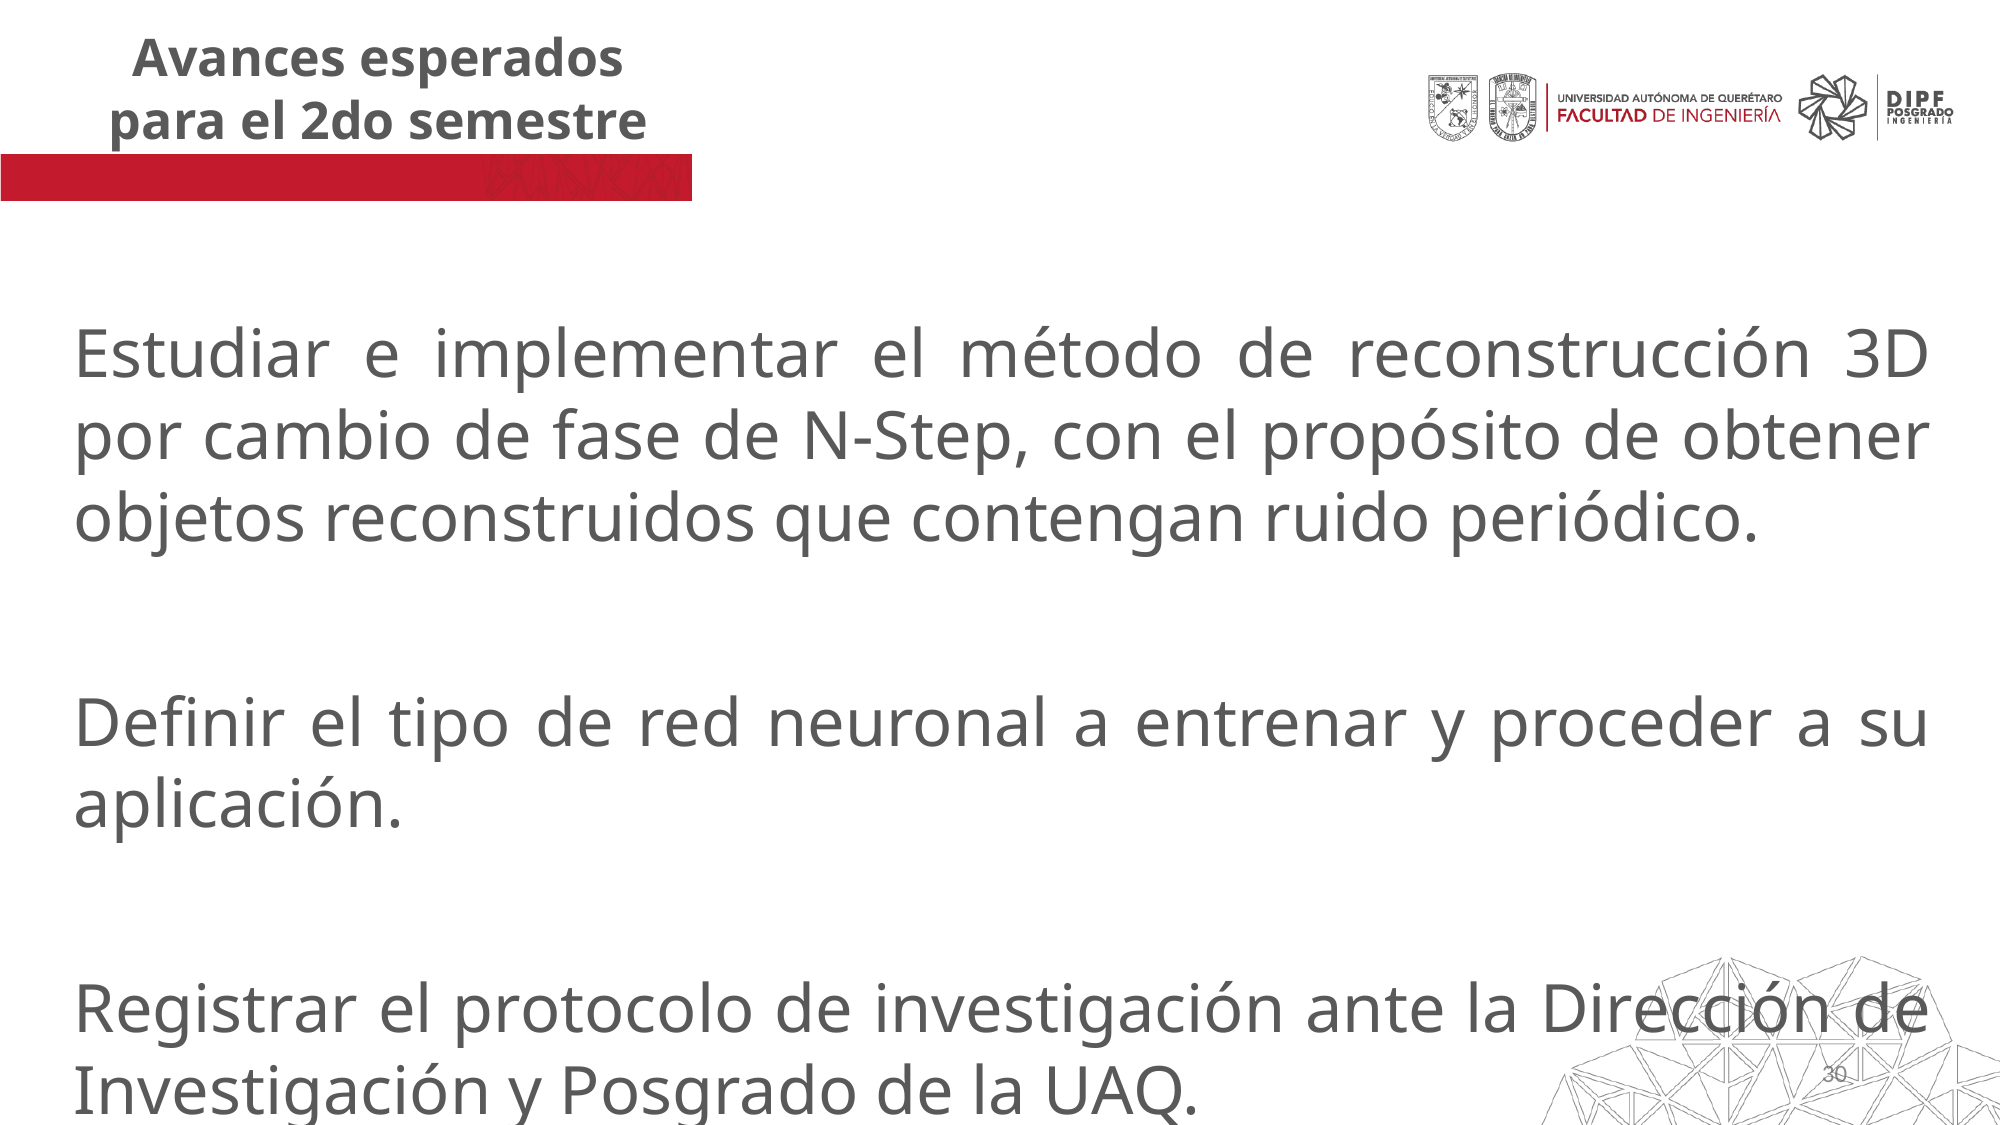

Avances esperados para el 2do semestre
Estudiar e implementar el método de reconstrucción 3D por cambio de fase de N-Step, con el propósito de obtener objetos reconstruidos que contengan ruido periódico.
Definir el tipo de red neuronal a entrenar y proceder a su aplicación.
Registrar el protocolo de investigación ante la Dirección de Investigación y Posgrado de la UAQ.
30